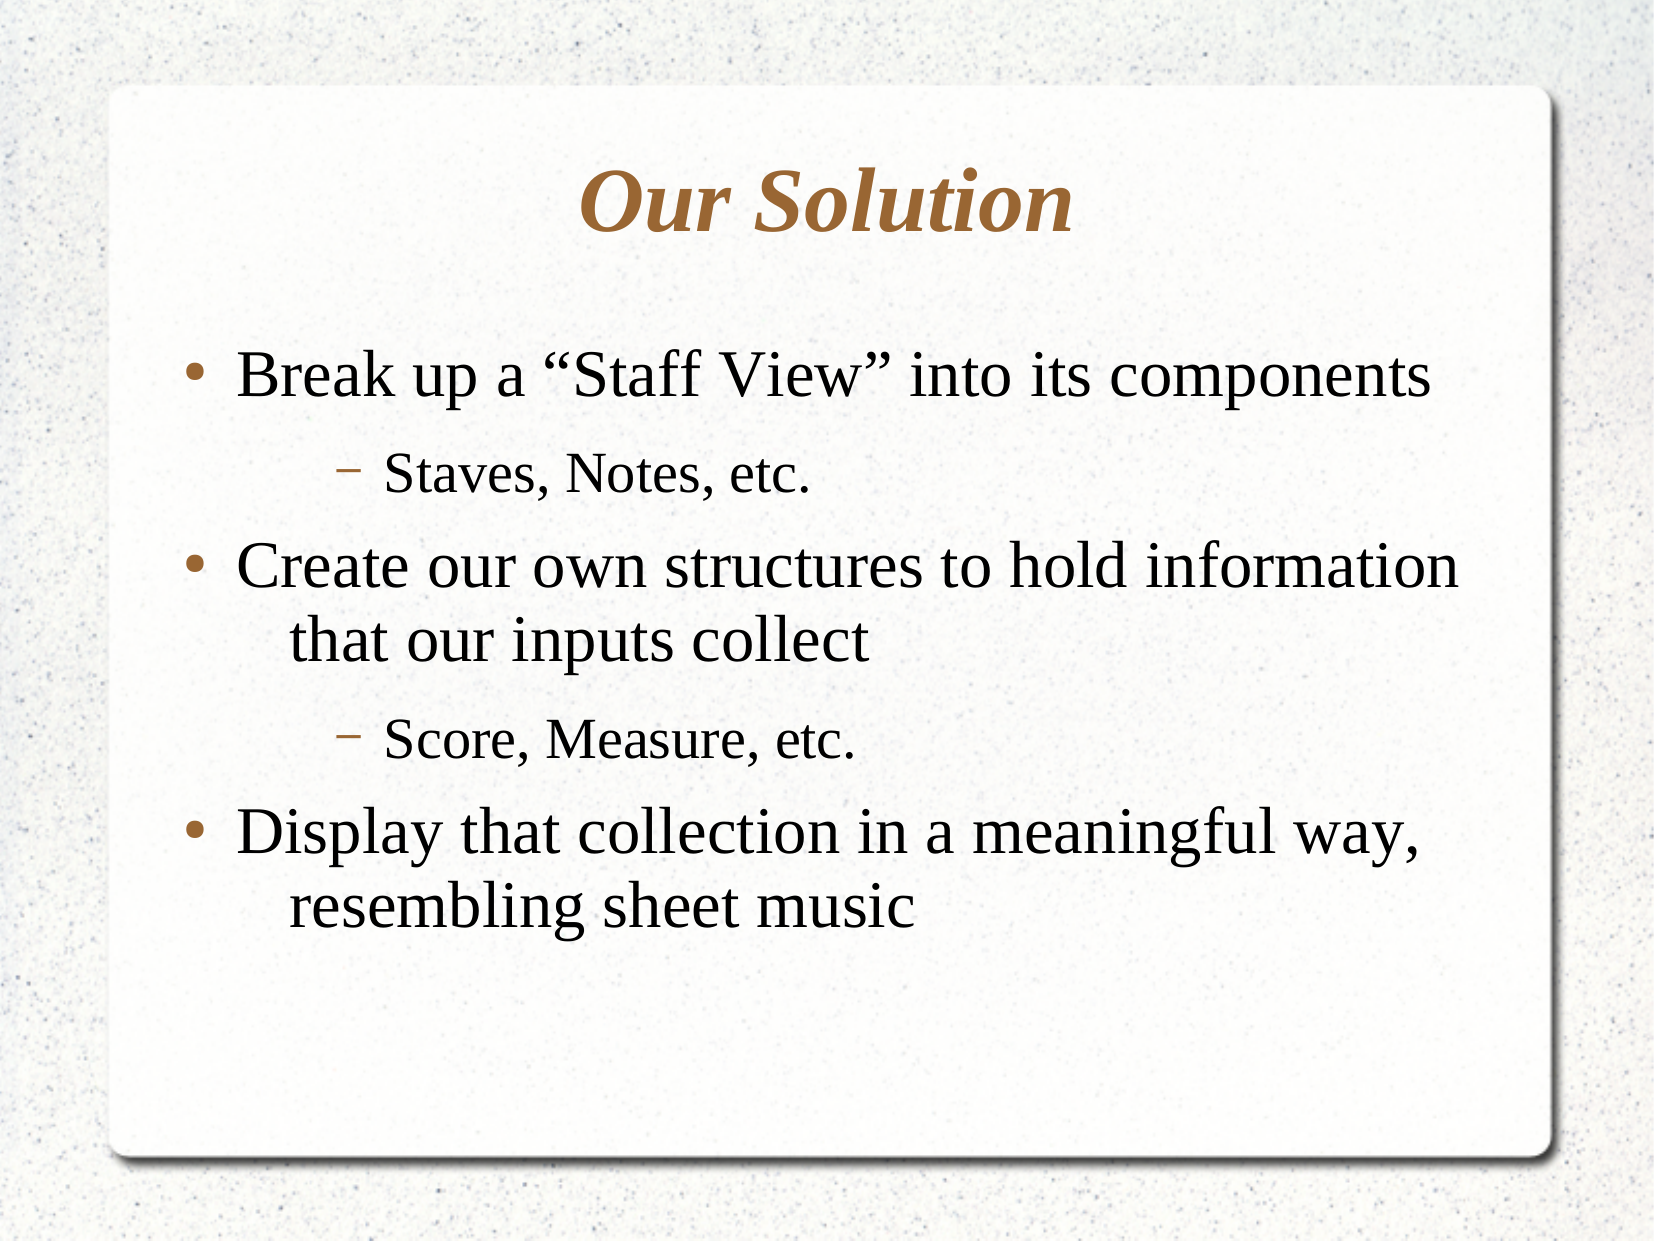

# Our Solution
Break up a “Staff View” into its components
Staves, Notes, etc.
Create our own structures to hold information that our inputs collect
Score, Measure, etc.
Display that collection in a meaningful way, resembling sheet music